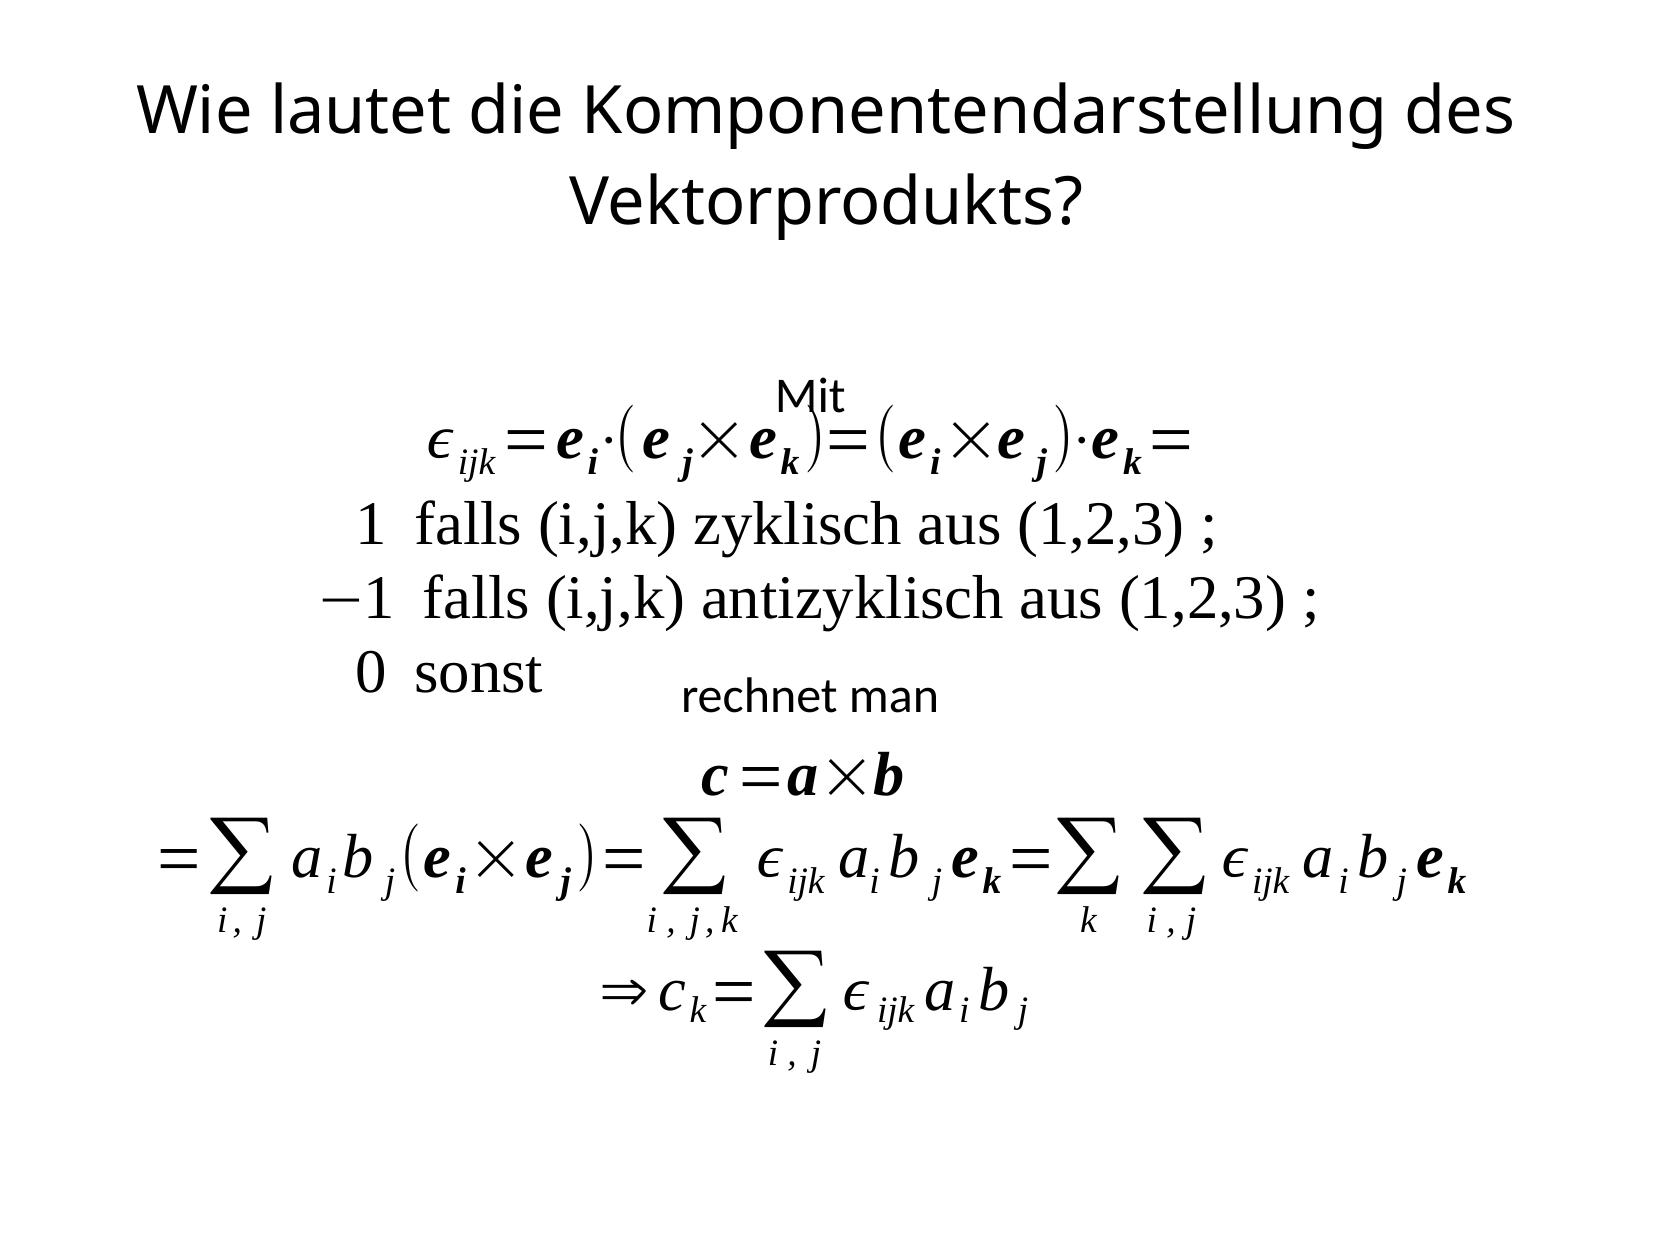

# Wie lautet die Komponentendarstellung des Vektorprodukts?
Mit
rechnet man